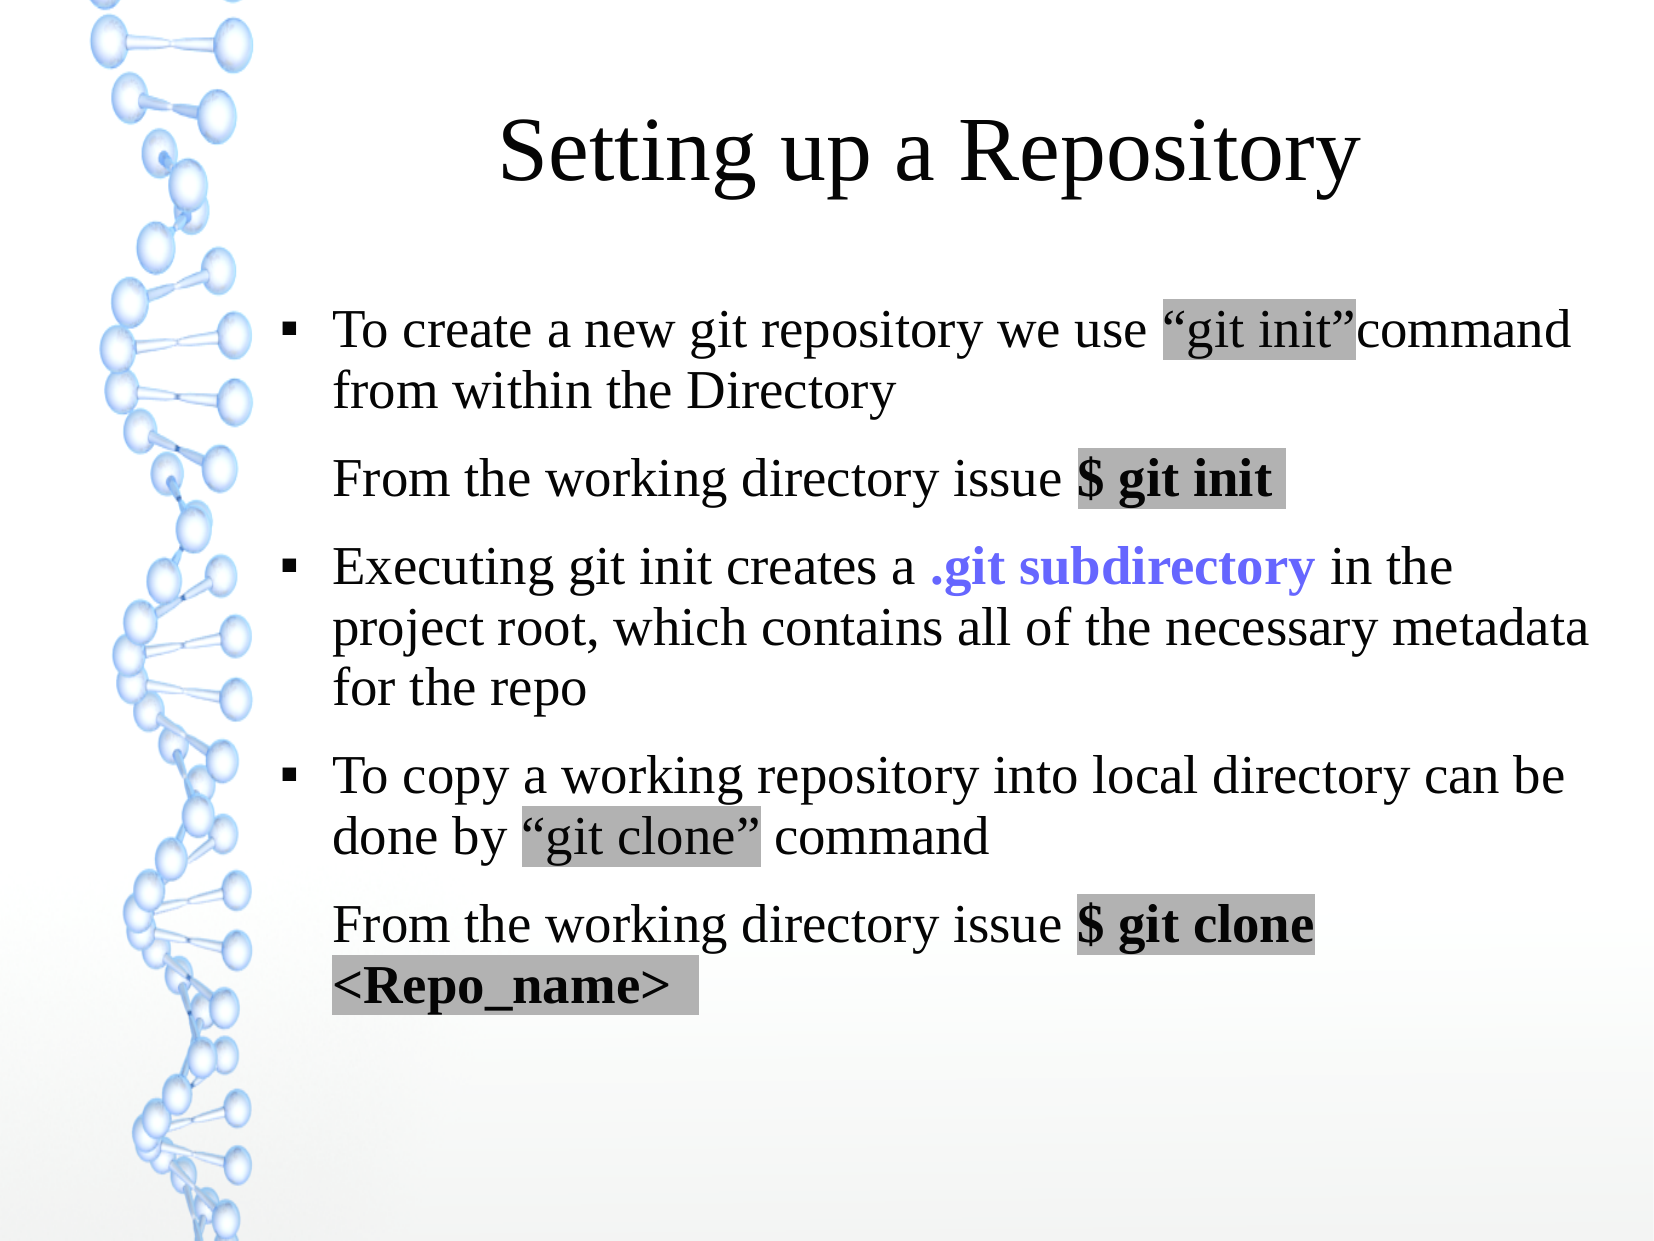

# Setting up a Repository
To create a new git repository we use “git init”command from within the Directory
From the working directory issue $ git init
Executing git init creates a .git subdirectory in the project root, which contains all of the necessary metadata for the repo
To copy a working repository into local directory can be done by “git clone” command
From the working directory issue $ git clone <Repo_name>